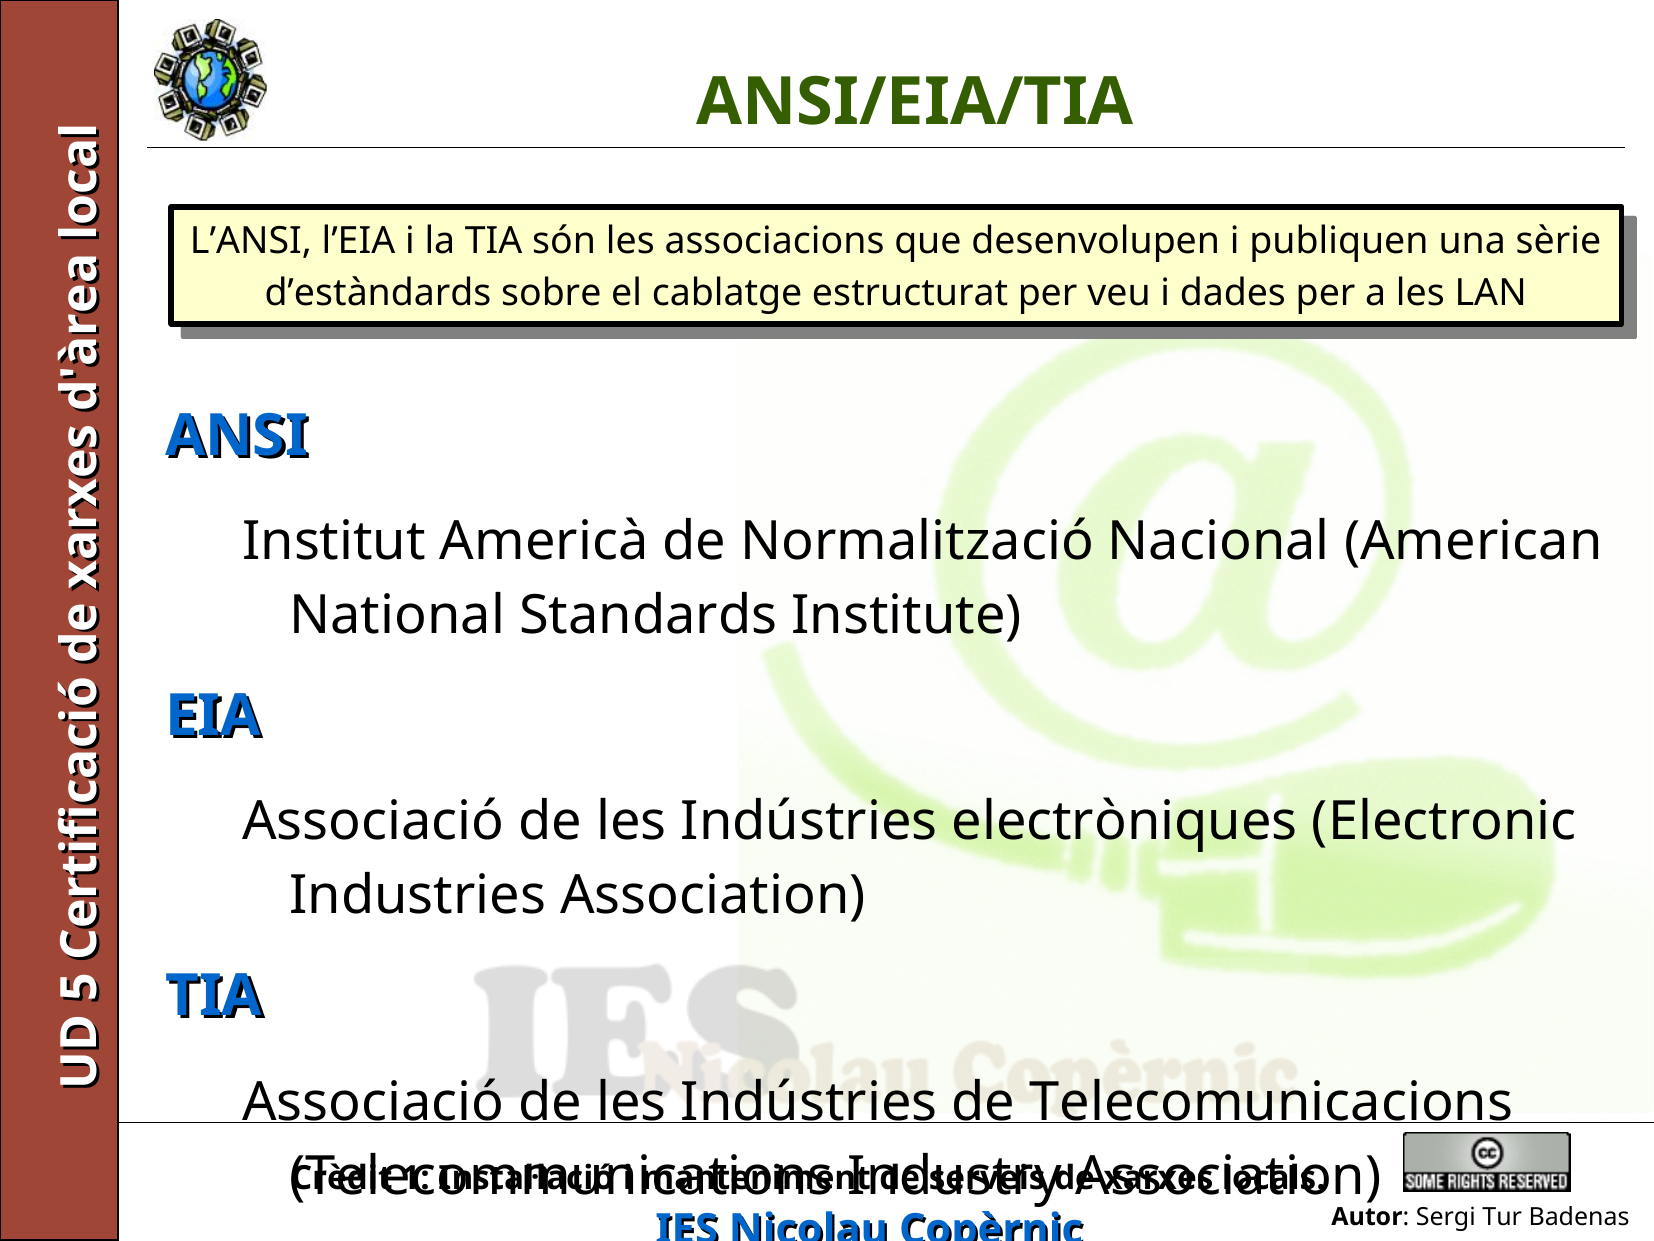

# ANSI/EIA/TIA
L’ANSI, l’EIA i la TIA són les associacions que desenvolupen i publiquen una sèrie d’estàndards sobre el cablatge estructurat per veu i dades per a les LAN
ANSI
Institut Americà de Normalització Nacional (American National Standards Institute)
EIA
Associació de les Indústries electròniques (Electronic Industries Association)
TIA
Associació de les Indústries de Telecomunicacions (Telecommunications Industry Association)